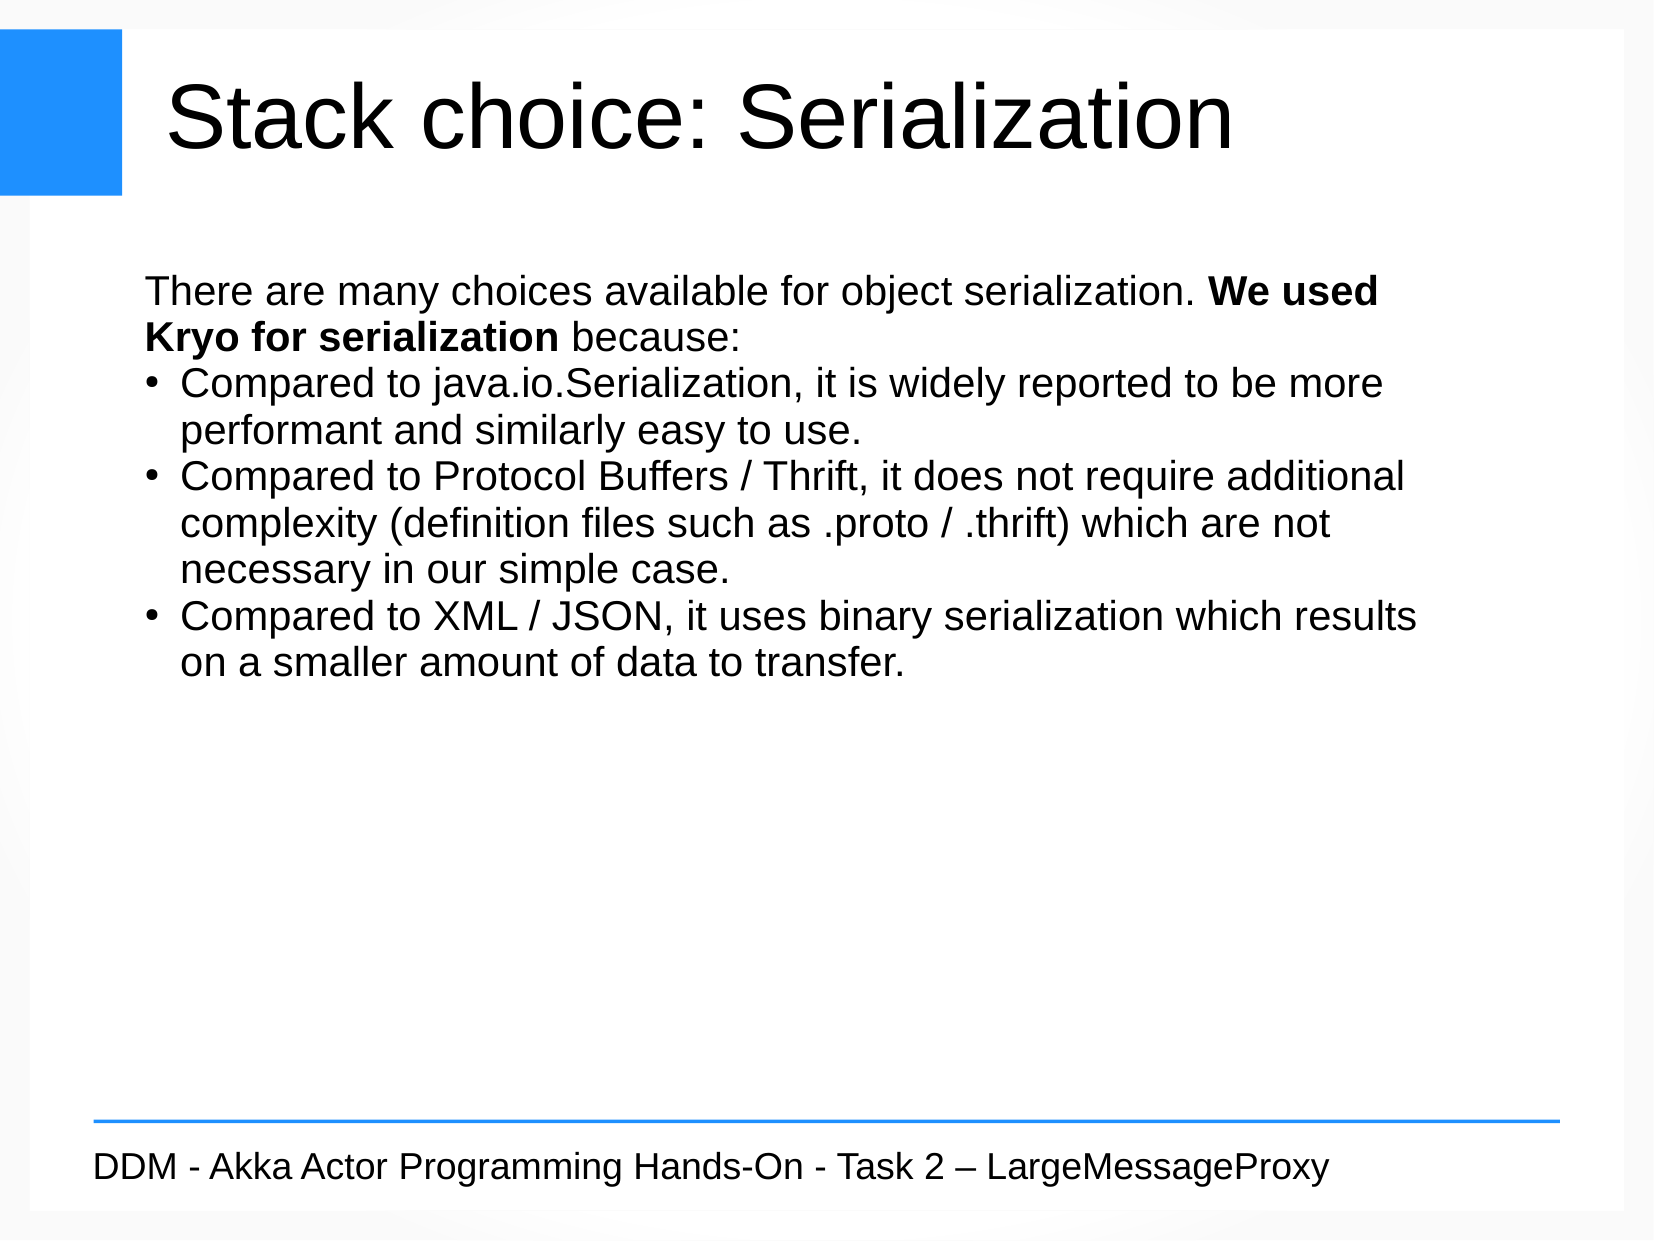

# Stack choice: Serialization
There are many choices available for object serialization. We used Kryo for serialization because:
Compared to java.io.Serialization, it is widely reported to be more performant and similarly easy to use.
Compared to Protocol Buffers / Thrift, it does not require additional complexity (definition files such as .proto / .thrift) which are not necessary in our simple case.
Compared to XML / JSON, it uses binary serialization which results on a smaller amount of data to transfer.
DDM - Akka Actor Programming Hands-On - Task 2 – LargeMessageProxy